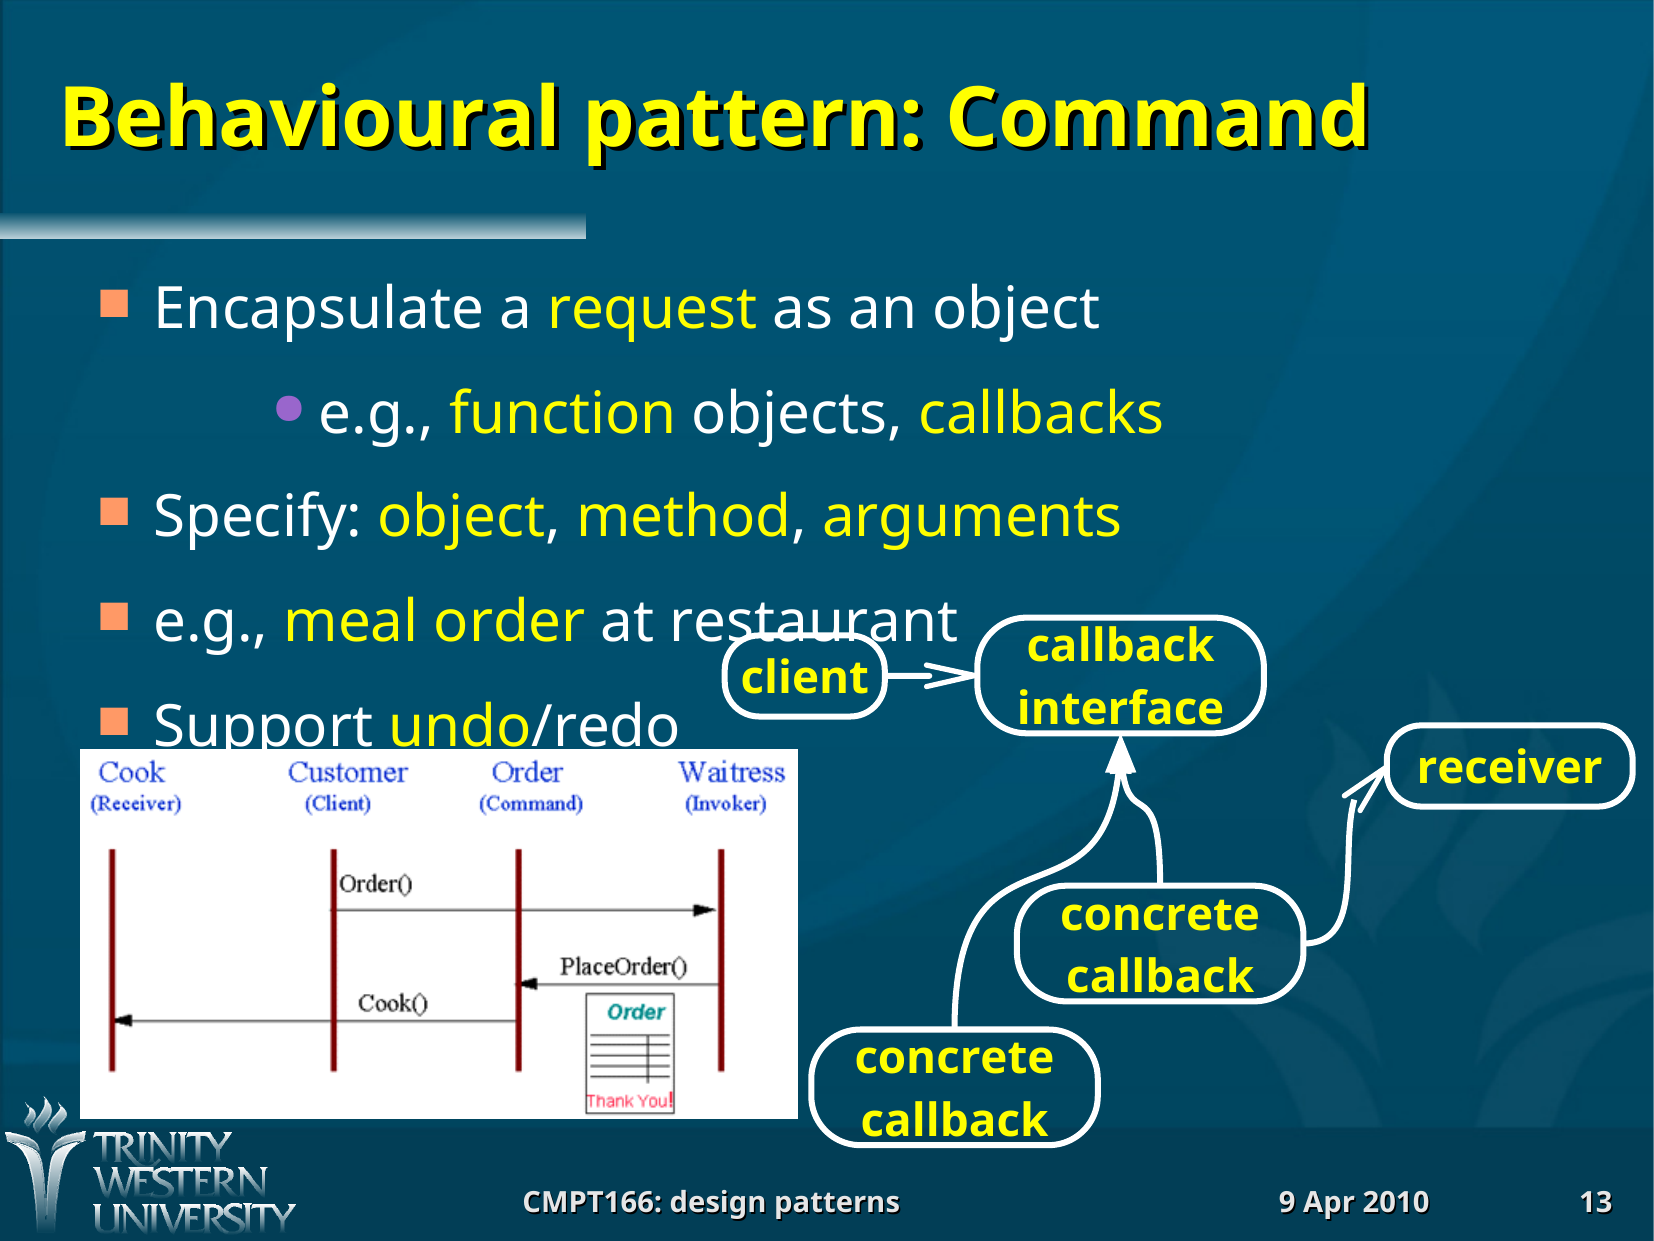

# Behavioural pattern: Command
Encapsulate a request as an object
e.g., function objects, callbacks
Specify: object, method, arguments
e.g., meal order at restaurant
Support undo/redo
callback
interface
client
receiver
concrete
callback
concrete
callback
CMPT166: design patterns
9 Apr 2010
13